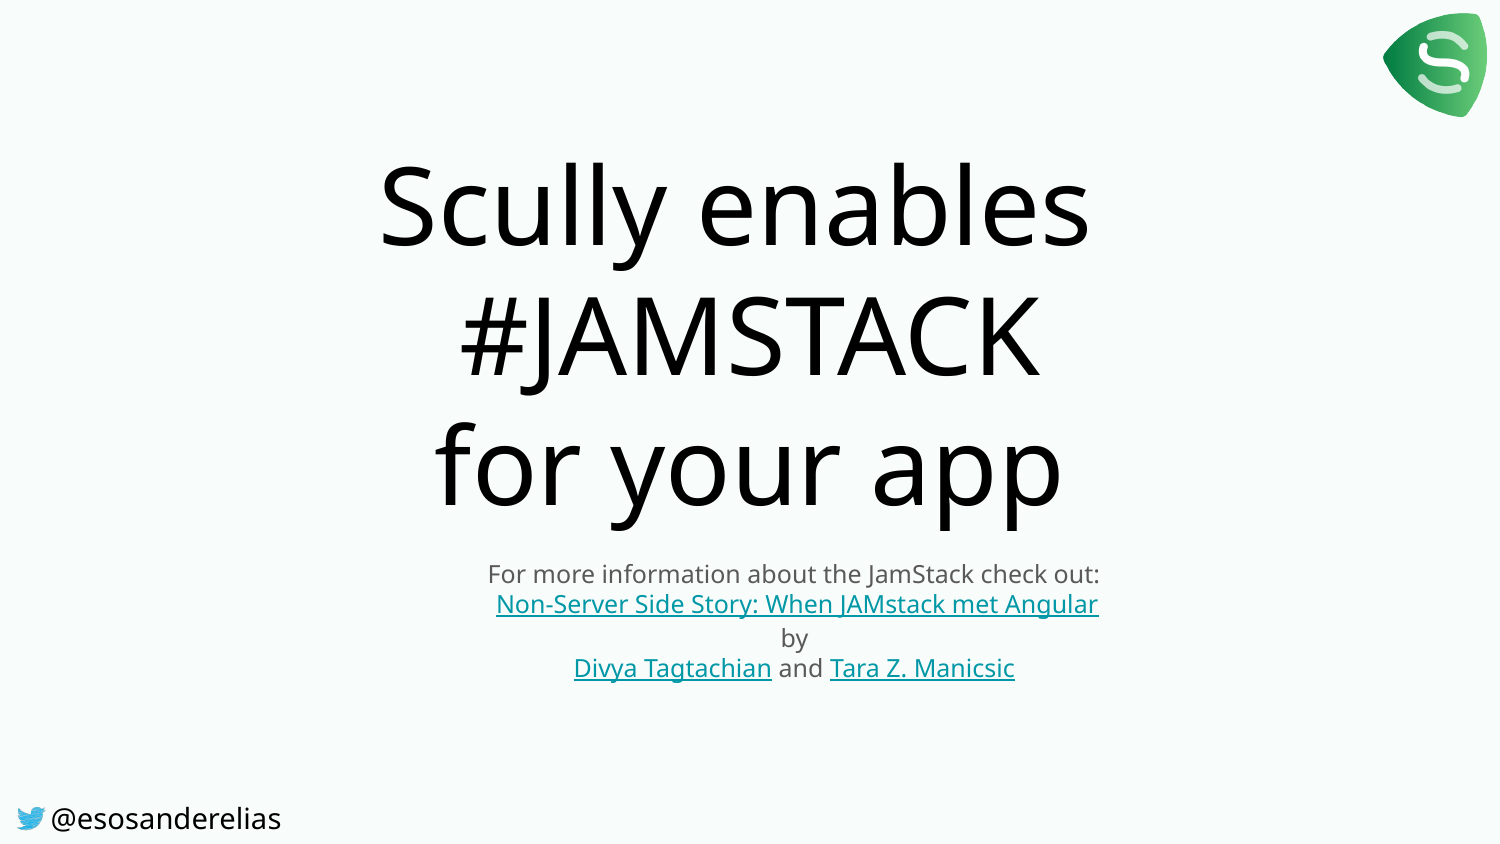

# Scully enables #JAMSTACK for your app
For more information about the JamStack check out:
 Non-Server Side Story: When JAMstack met Angular
by
Divya Tagtachian and Tara Z. Manicsic